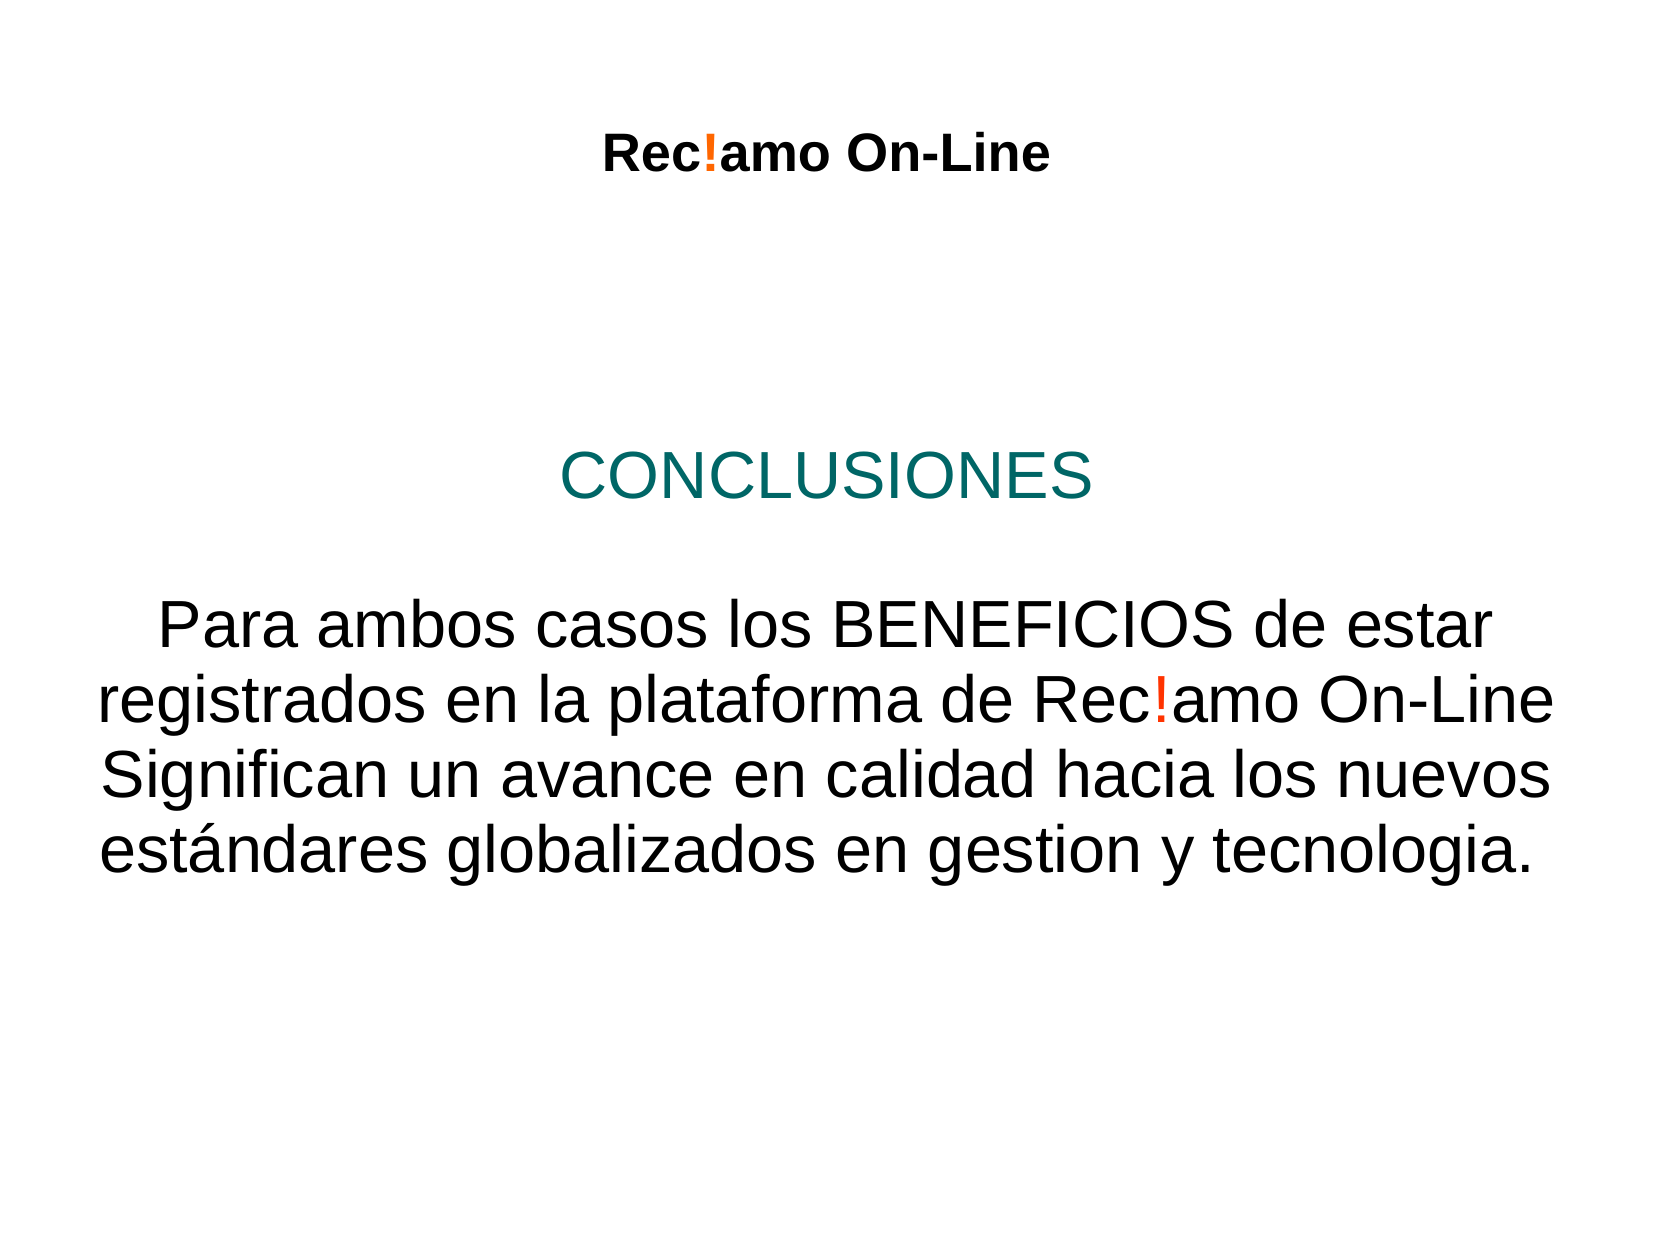

# Rec!amo On-Line
CONCLUSIONES
Para ambos casos los BENEFICIOS de estar registrados en la plataforma de Rec!amo On-Line
Significan un avance en calidad hacia los nuevos estándares globalizados en gestion y tecnologia.